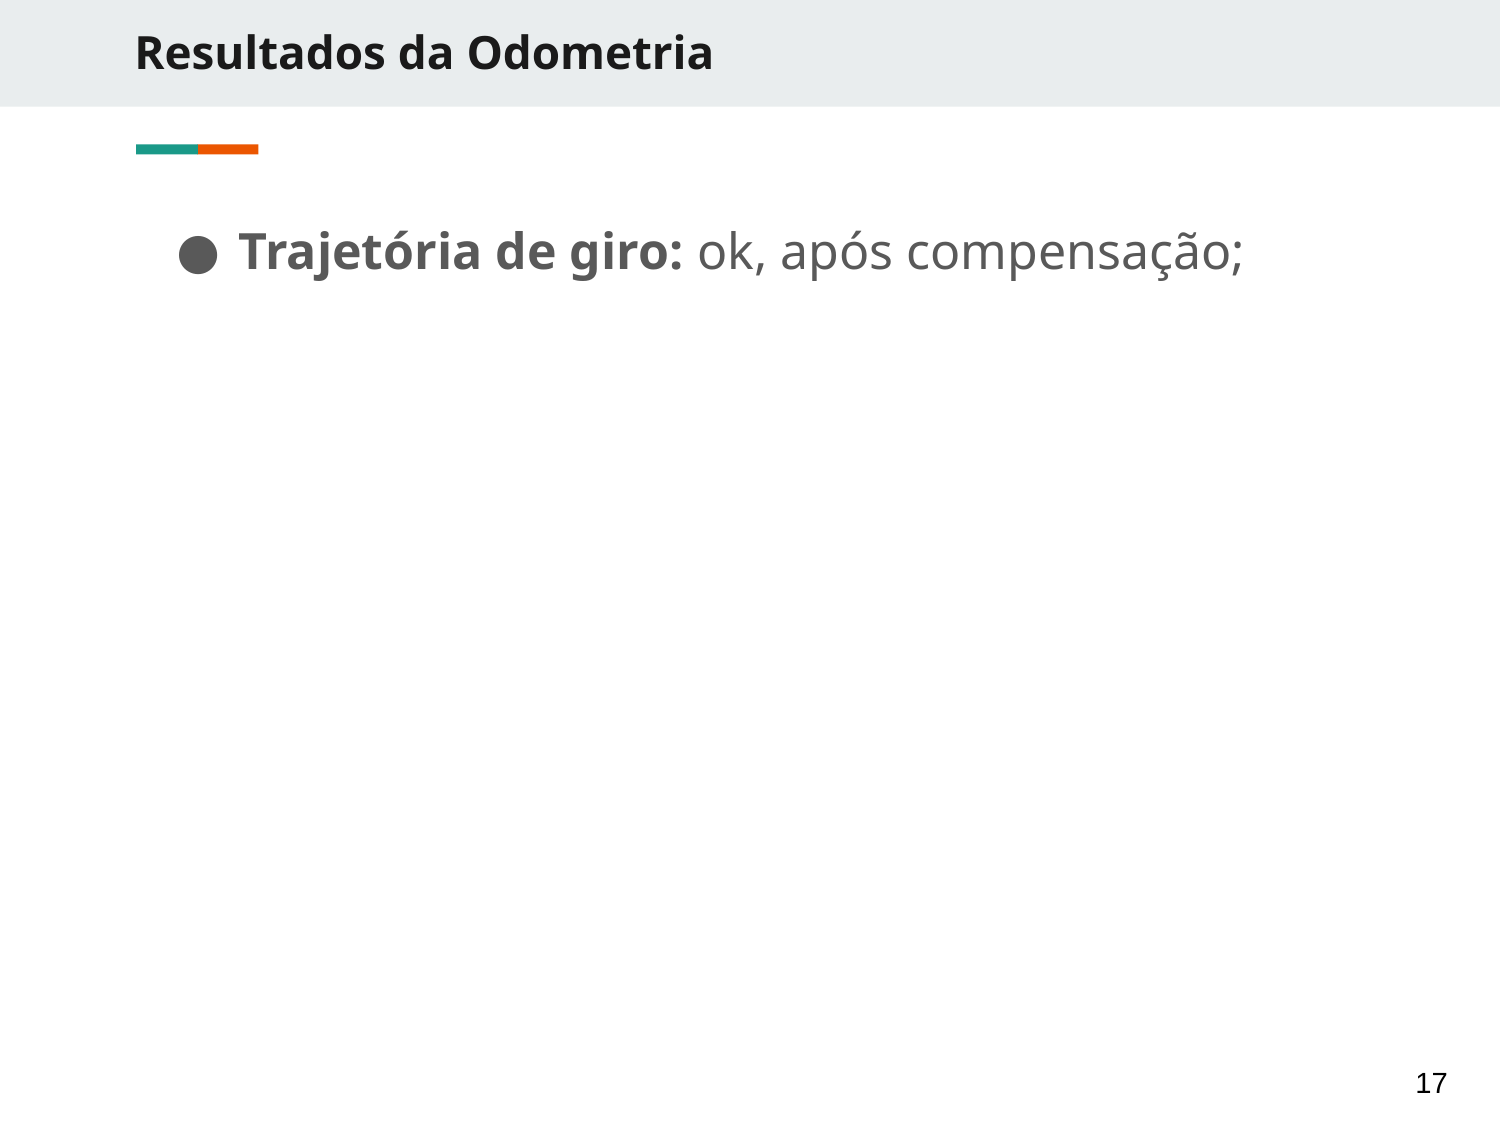

# Resultados da Odometria
Trajetória de giro: ok, após compensação;
17